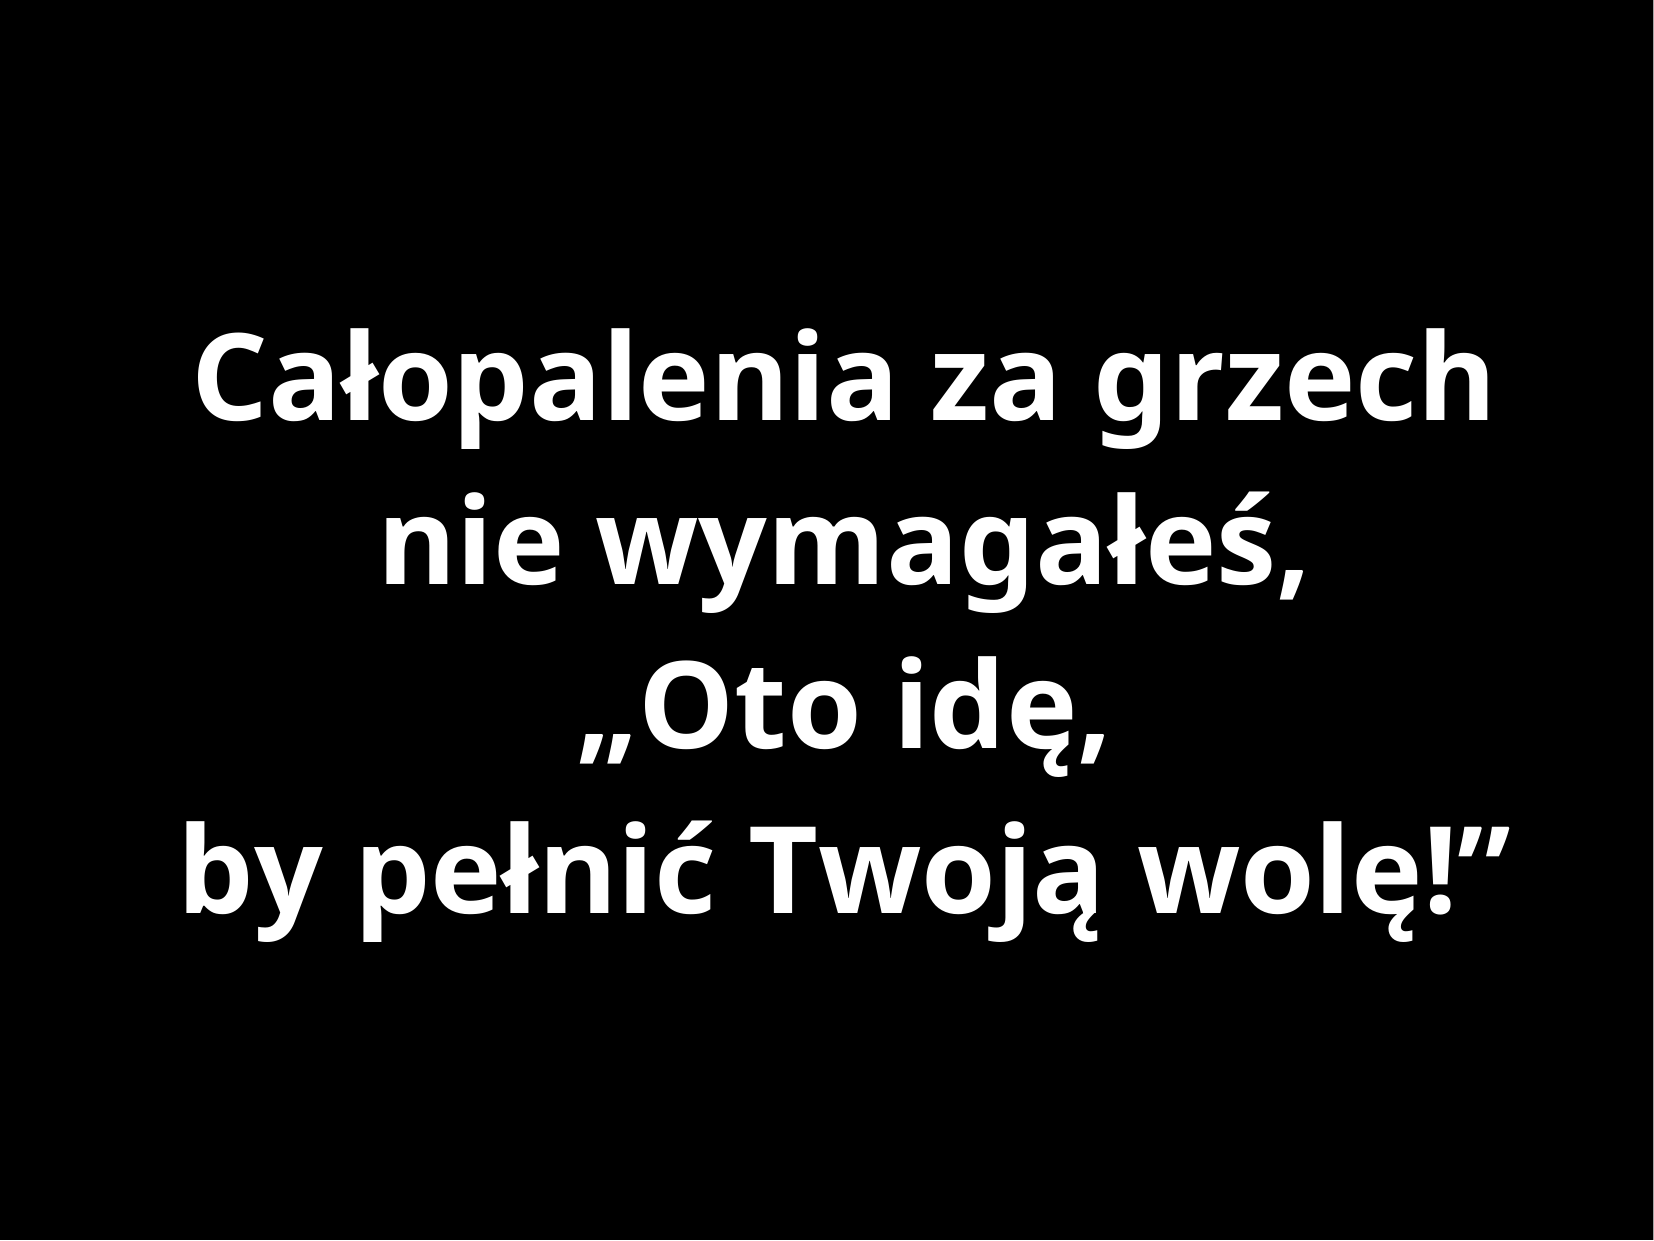

# Całopalenia za grzech
nie wymagałeś,
„Oto idę,
by pełnić Twoją wolę!”